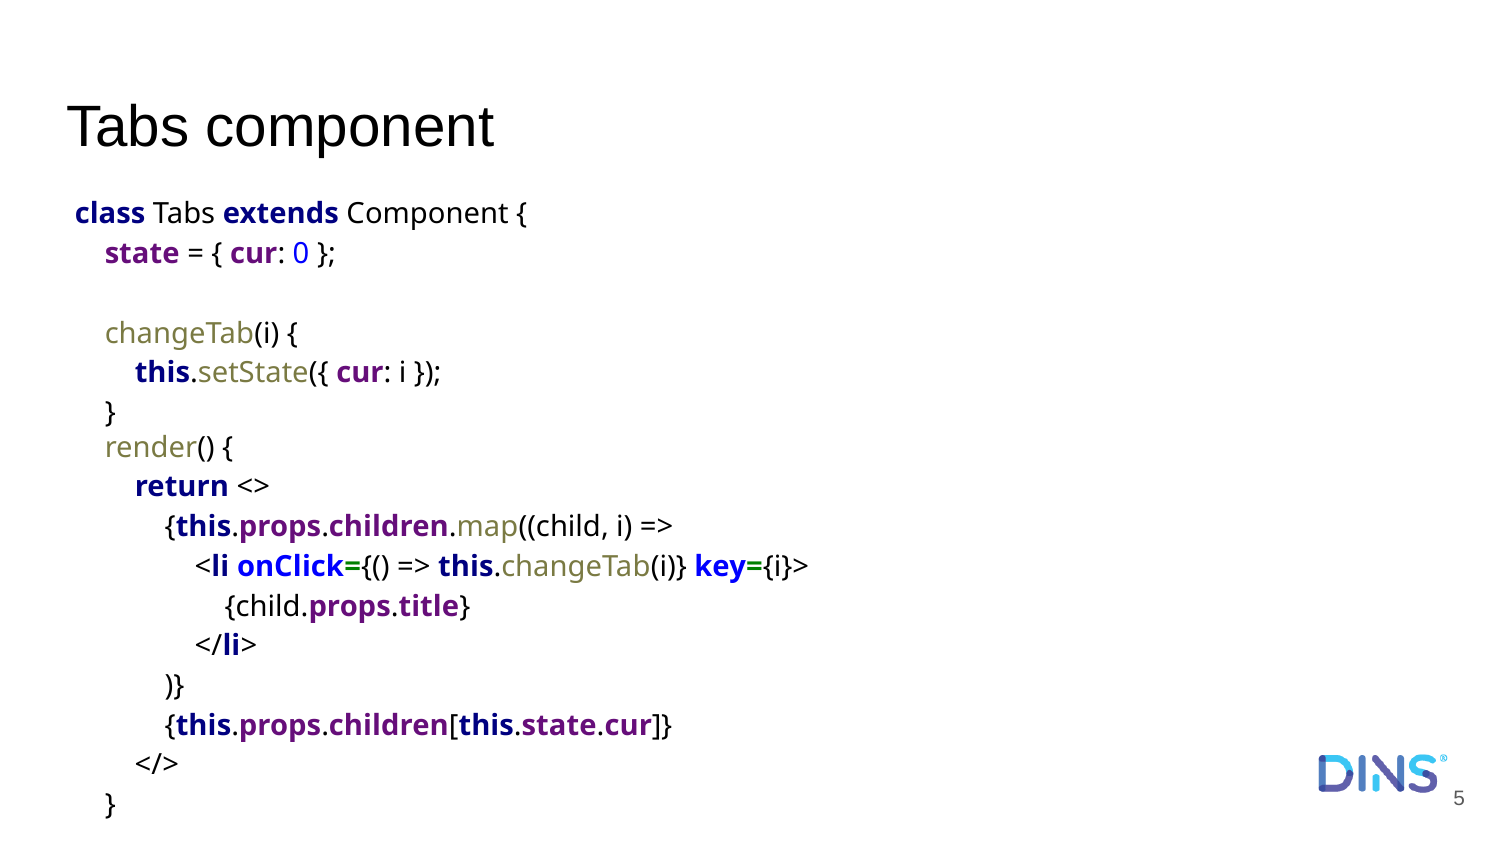

# Tabs component
class Tabs extends Component {
}
 state = { cur: 0 };
 changeTab(i) {
 this.setState({ cur: i });
 }
 render() {
 return <>
 {this.props.children.map((child, i) =>
 <li onClick={() => this.changeTab(i)} key={i}>
 {child.props.title}
 </li>
 )}
 {this.props.children[this.state.cur]}
 </>
 }
5